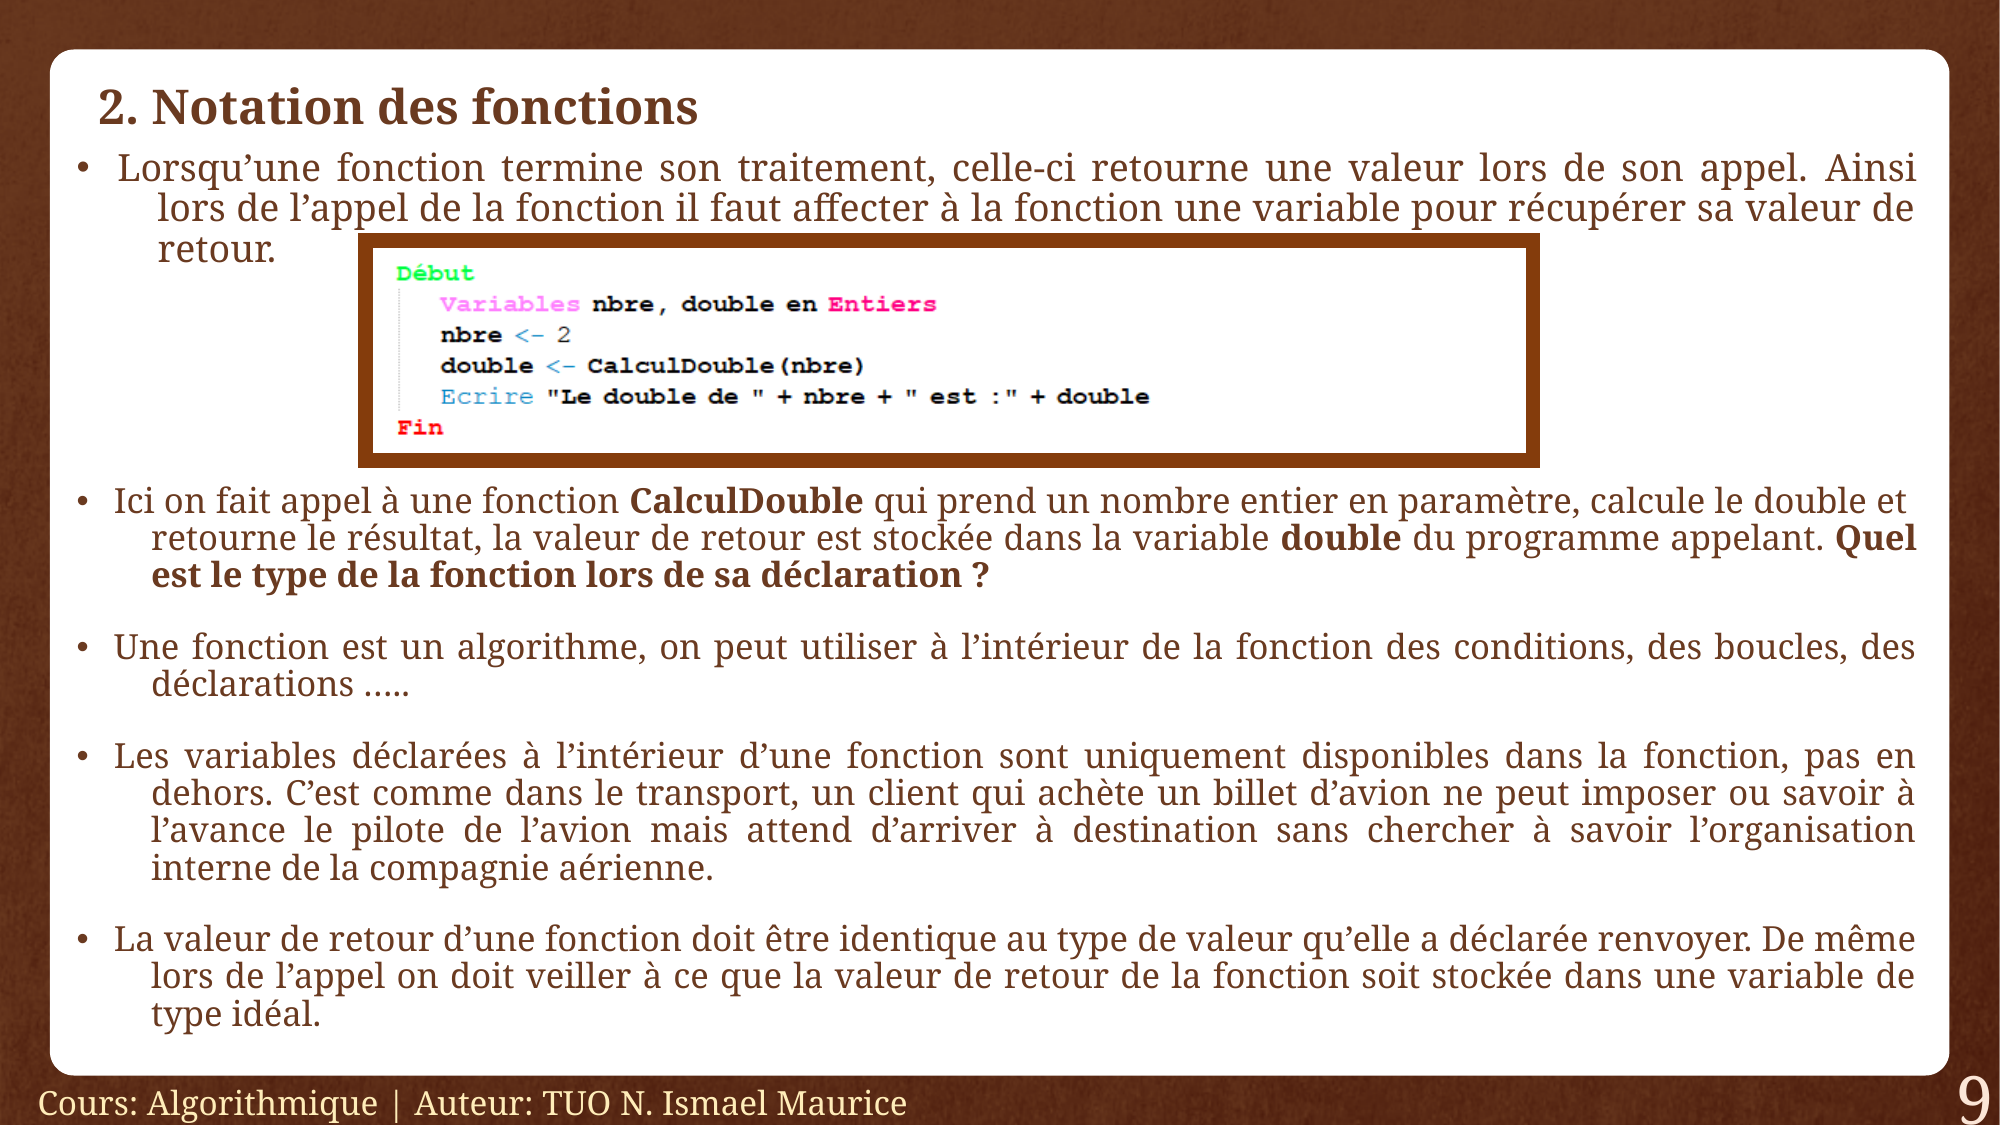

# 2. Notation des fonctions
Lorsqu’une fonction termine son traitement, celle-ci retourne une valeur lors de son appel. Ainsi lors de l’appel de la fonction il faut affecter à la fonction une variable pour récupérer sa valeur de retour.
Ici on fait appel à une fonction CalculDouble qui prend un nombre entier en paramètre, calcule le double et retourne le résultat, la valeur de retour est stockée dans la variable double du programme appelant. Quel est le type de la fonction lors de sa déclaration ?
Une fonction est un algorithme, on peut utiliser à l’intérieur de la fonction des conditions, des boucles, des déclarations …..
Les variables déclarées à l’intérieur d’une fonction sont uniquement disponibles dans la fonction, pas en dehors. C’est comme dans le transport, un client qui achète un billet d’avion ne peut imposer ou savoir à l’avance le pilote de l’avion mais attend d’arriver à destination sans chercher à savoir l’organisation interne de la compagnie aérienne.
La valeur de retour d’une fonction doit être identique au type de valeur qu’elle a déclarée renvoyer. De même lors de l’appel on doit veiller à ce que la valeur de retour de la fonction soit stockée dans une variable de type idéal.
Cours: Algorithmique | Auteur: TUO N. Ismael Maurice